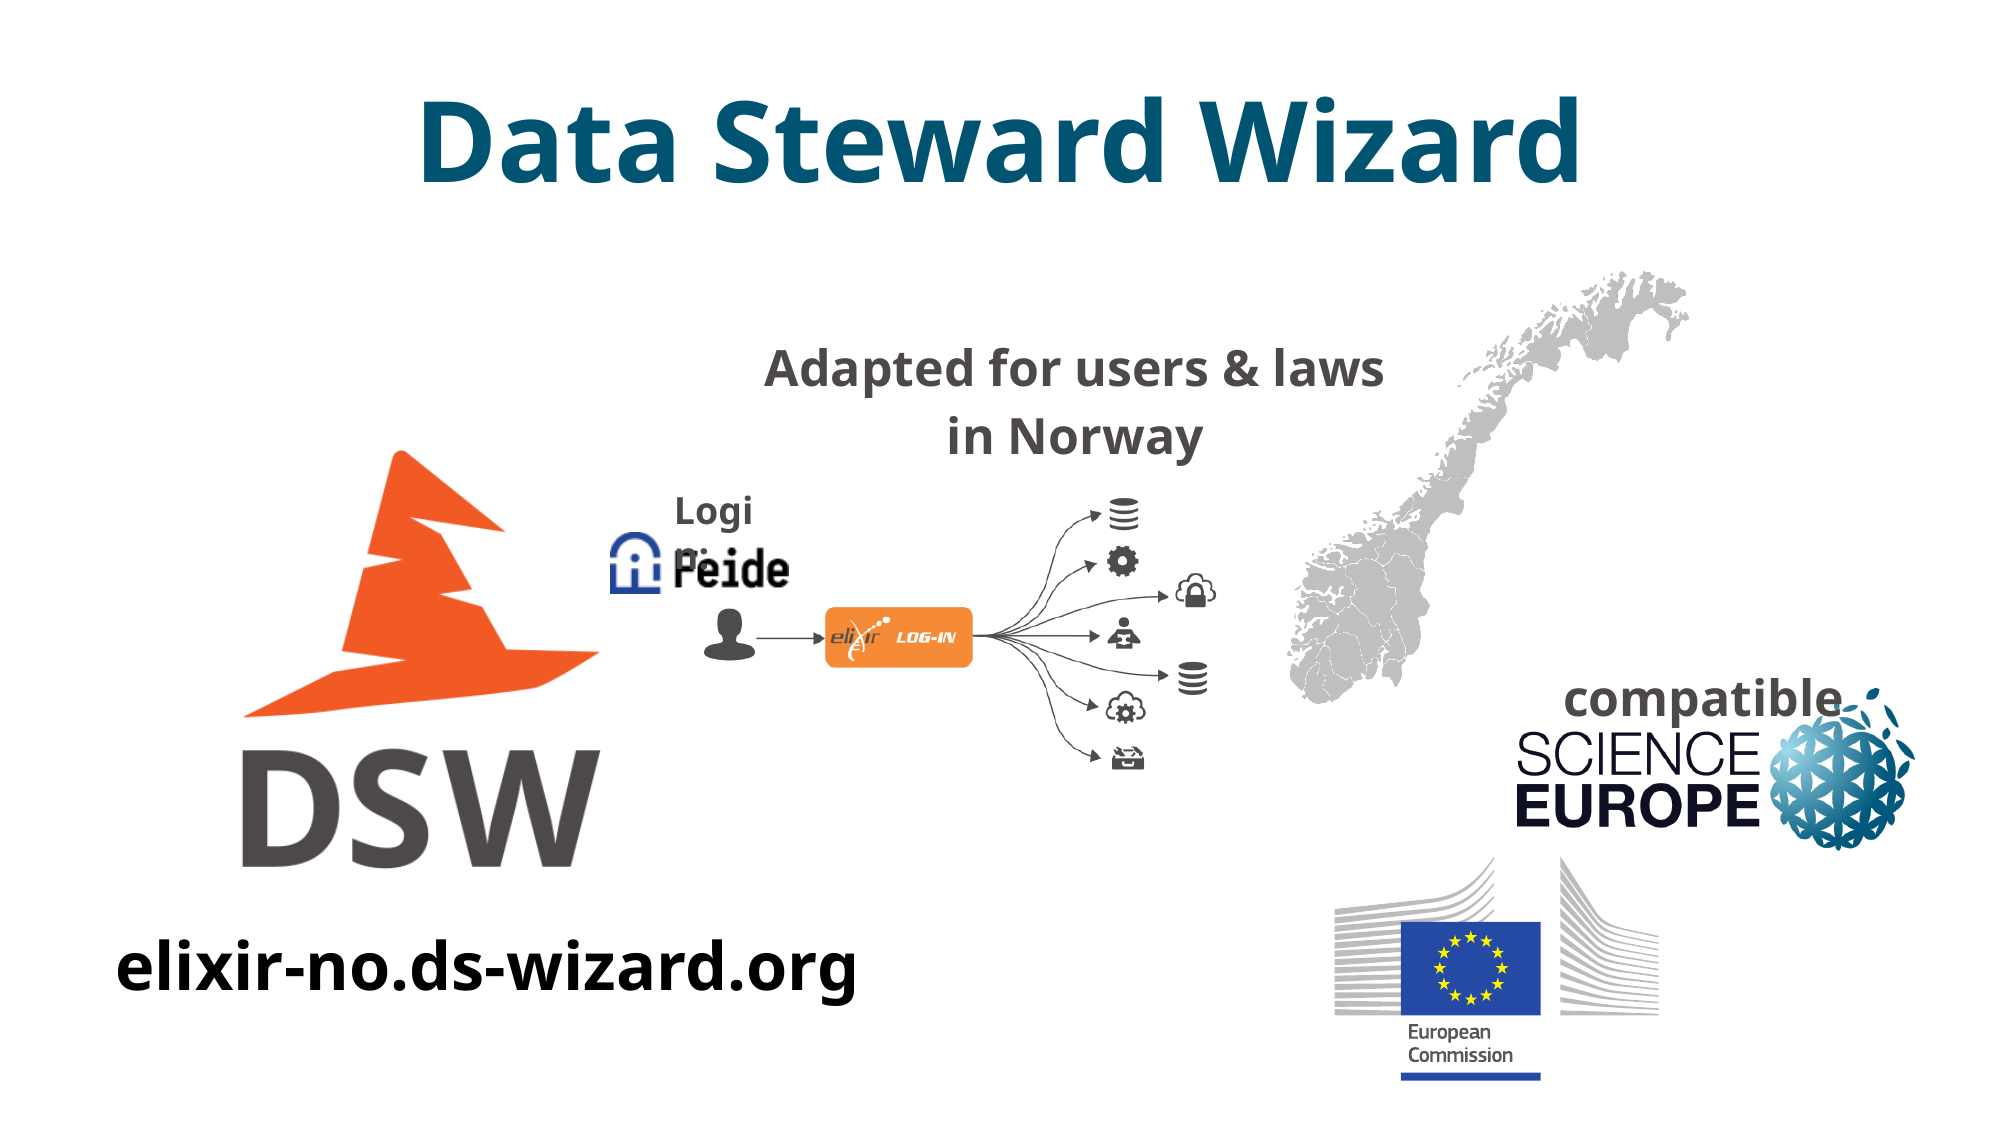

# Data Steward Wizard
Adapted for users & laws
in Norway
Login:
compatible
elixir-no.ds-wizard.org